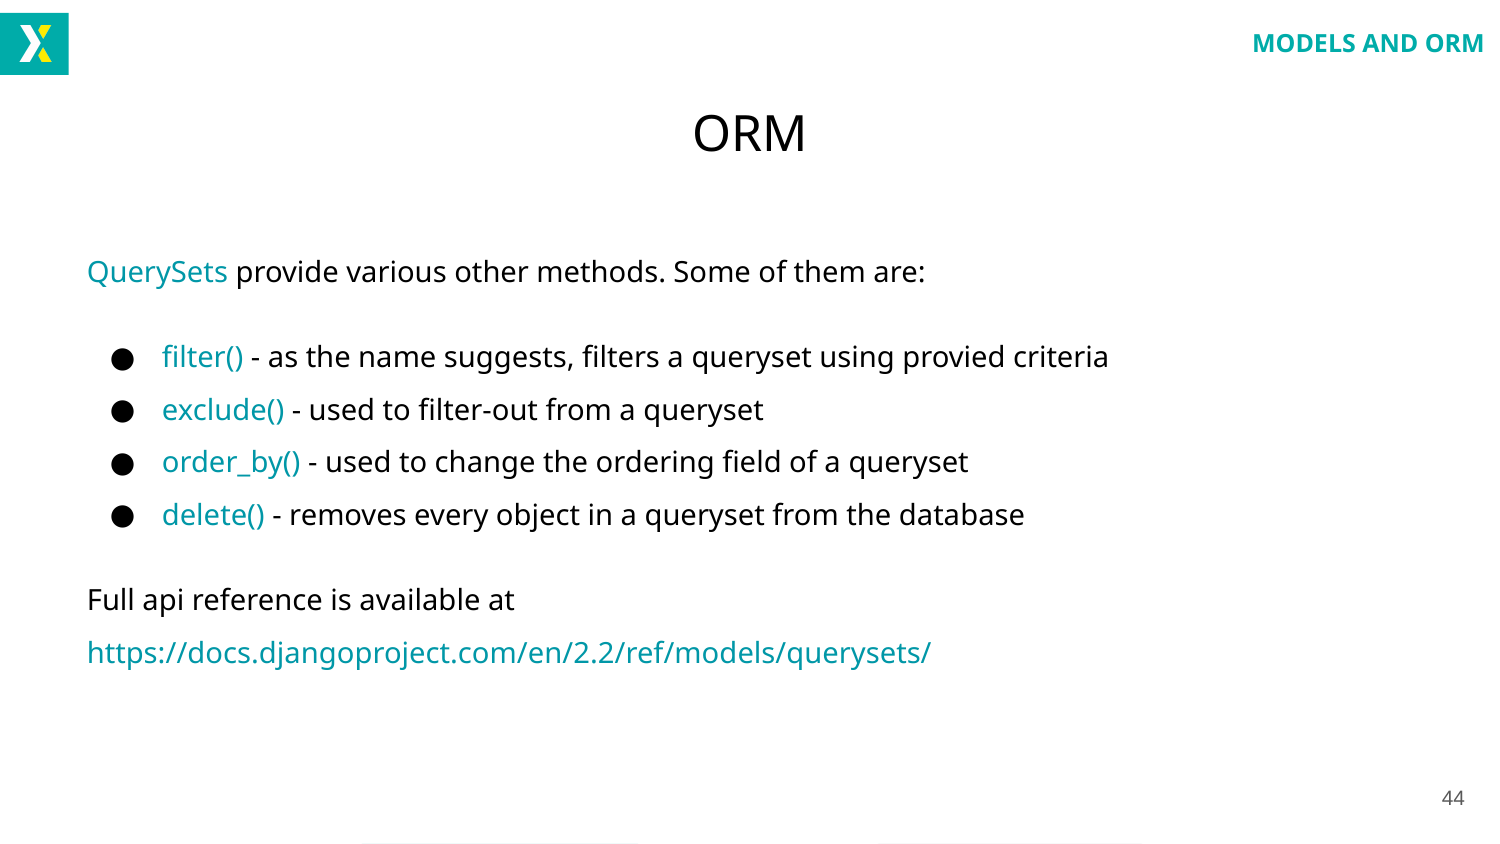

ORM
QuerySets provide various other methods. Some of them are:
filter() - as the name suggests, filters a queryset using provied criteria
exclude() - used to filter-out from a queryset
order_by() - used to change the ordering field of a queryset
delete() - removes every object in a queryset from the database
Full api reference is available at https://docs.djangoproject.com/en/2.2/ref/models/querysets/